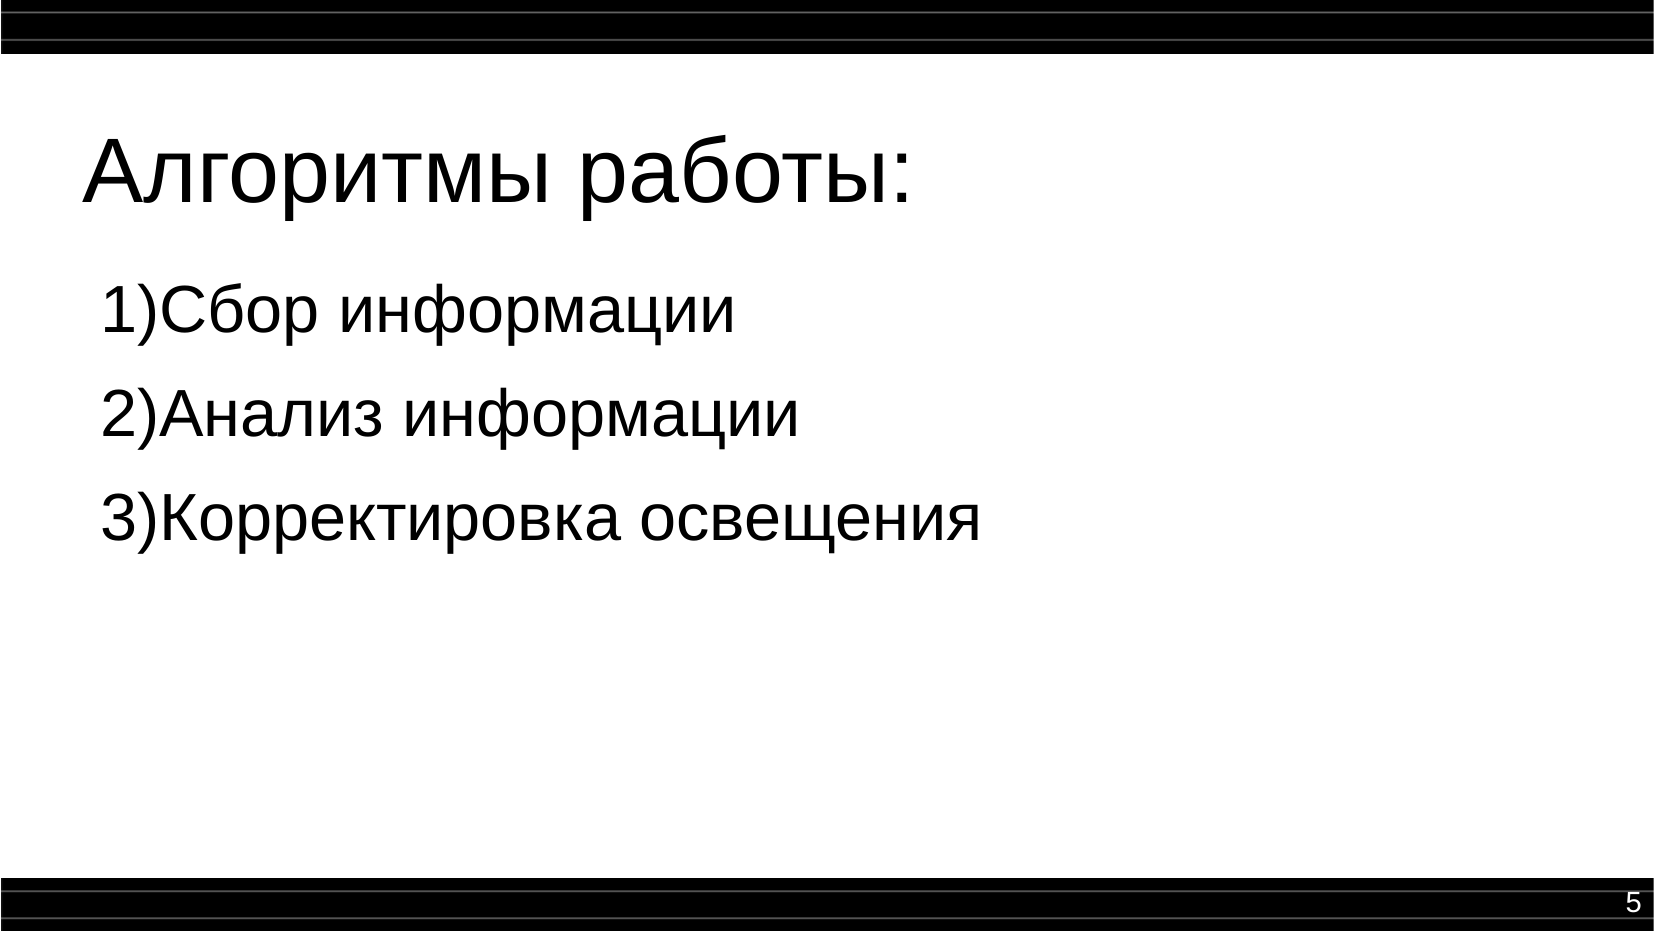

# Алгоритмы работы:
Сбор информации
Анализ информации
Корректировка освещения